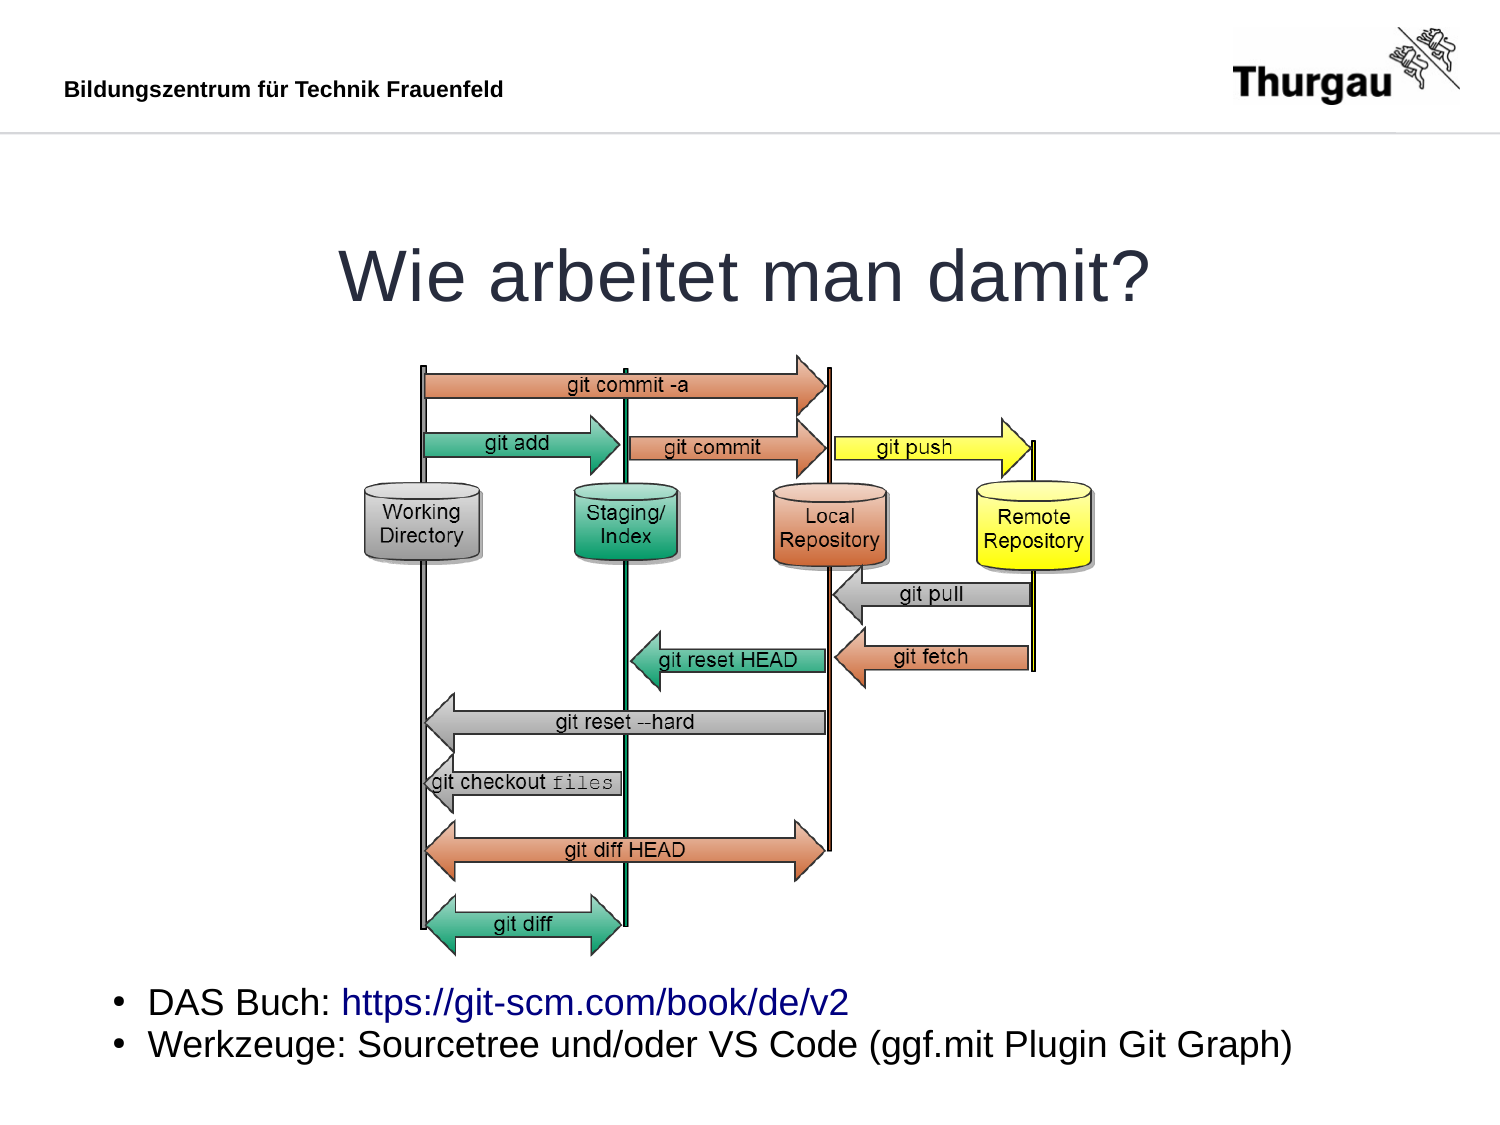

Bildungszentrum für Technik Frauenfeld
Wie arbeitet man damit?
DAS Buch: https://git-scm.com/book/de/v2
Werkzeuge: Sourcetree und/oder VS Code (ggf.mit Plugin Git Graph)